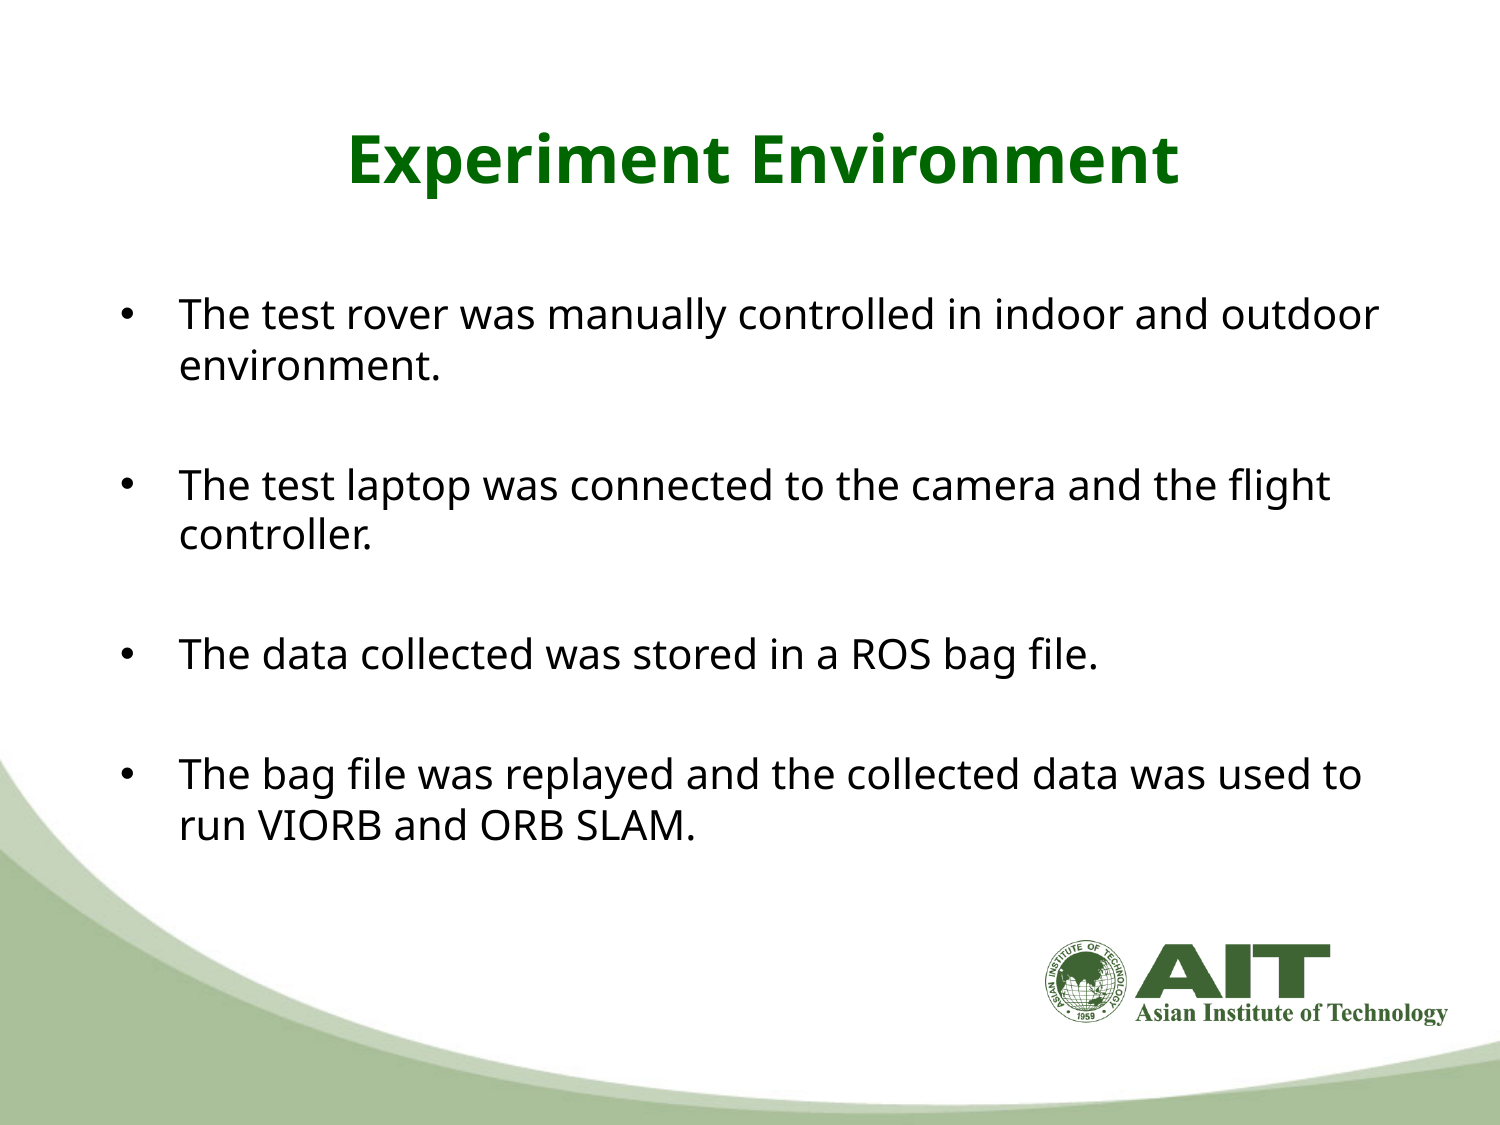

# Experiment Environment
The test rover was manually controlled in indoor and outdoor environment.
The test laptop was connected to the camera and the flight controller.
The data collected was stored in a ROS bag file.
The bag file was replayed and the collected data was used to run VIORB and ORB SLAM.